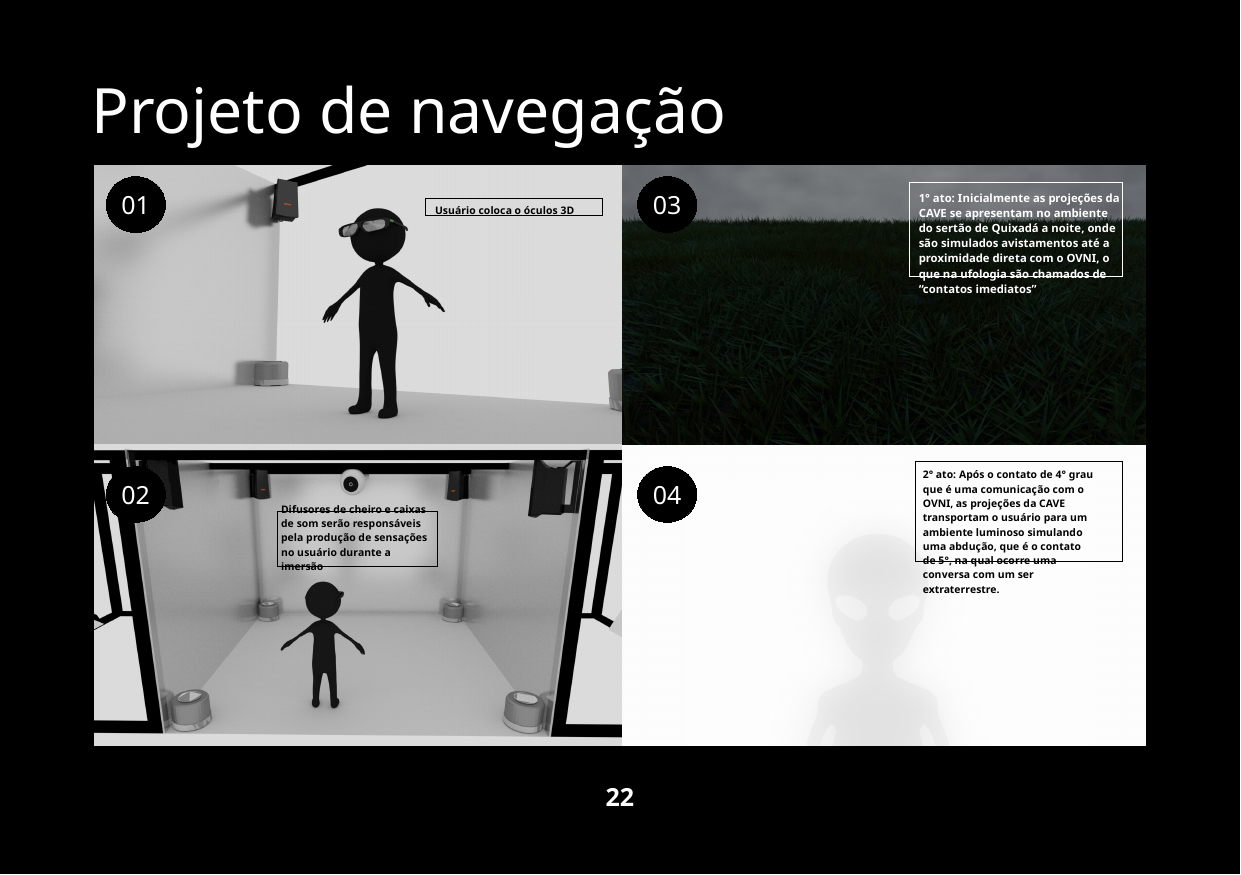

Projeto de navegação
01
03
1° ato: Inicialmente as projeções da CAVE se apresentam no ambiente do sertão de Quixadá a noite, onde são simulados avistamentos até a proximidade direta com o OVNI, o que na ufologia são chamados de “contatos imediatos”
Usuário coloca o óculos 3D
2° ato: Após o contato de 4° grau que é uma comunicação com o OVNI, as projeções da CAVE transportam o usuário para um ambiente luminoso simulando uma abdução, que é o contato de 5°, na qual ocorre uma conversa com um ser extraterrestre.
02
04
Difusores de cheiro e caixas de som serão responsáveis pela produção de sensações no usuário durante a imersão
# 22